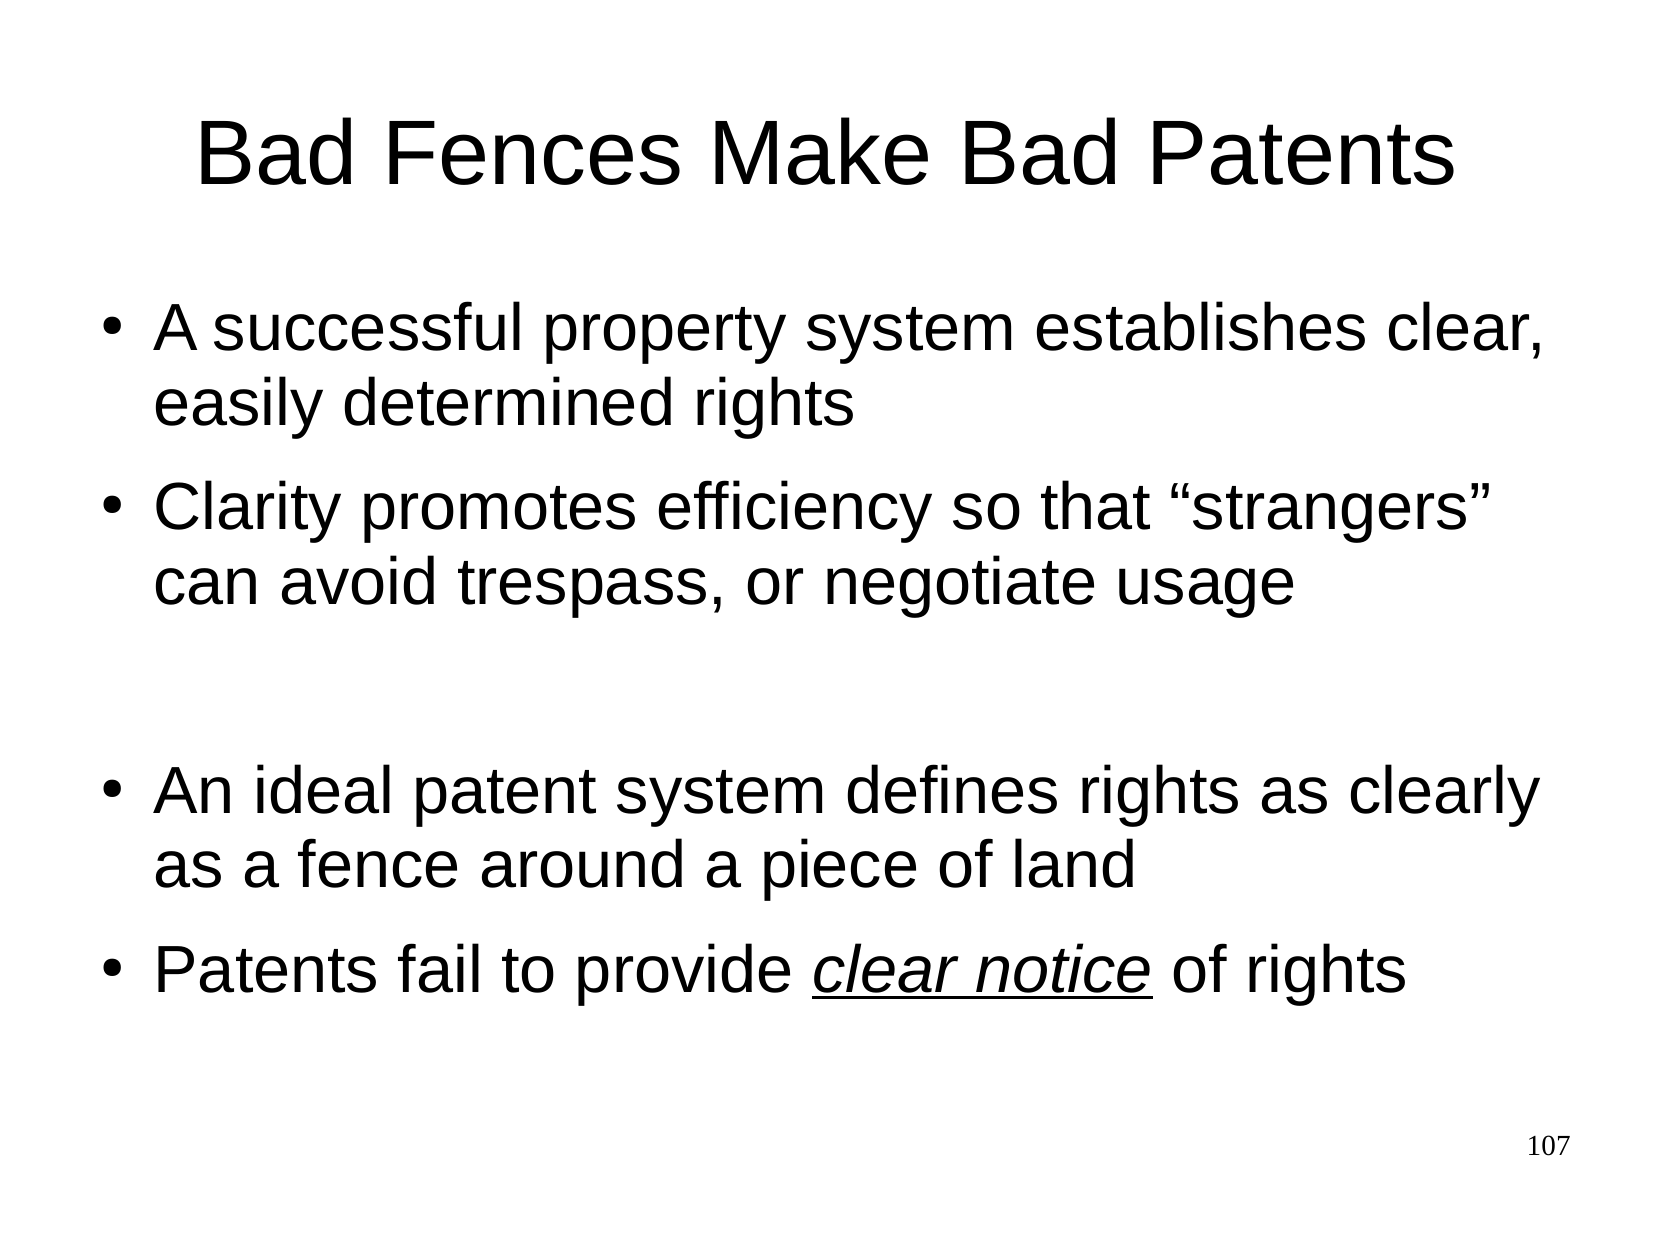

# Bad Fences Make Bad Patents
A successful property system establishes clear, easily determined rights
Clarity promotes efficiency so that “strangers” can avoid trespass, or negotiate usage
An ideal patent system defines rights as clearly as a fence around a piece of land
Patents fail to provide clear notice of rights
107